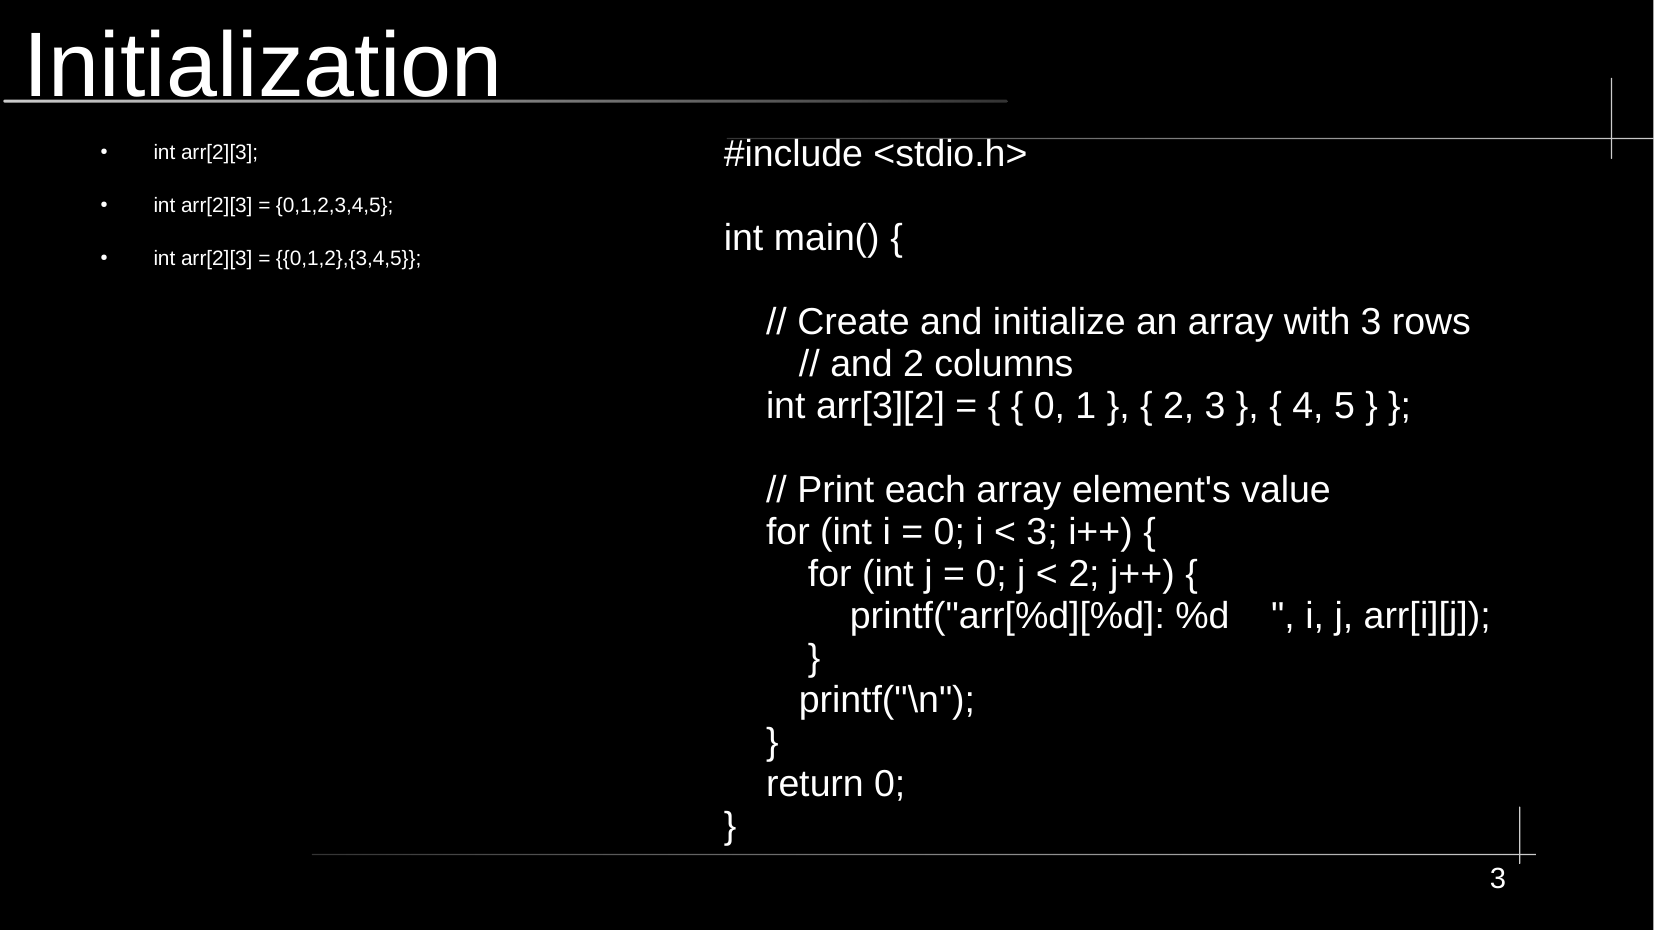

# Initialization
#include <stdio.h>
int main() {
 // Create and initialize an array with 3 rows
 	// and 2 columns
 int arr[3][2] = { { 0, 1 }, { 2, 3 }, { 4, 5 } };
 // Print each array element's value
 for (int i = 0; i < 3; i++) {
 for (int j = 0; j < 2; j++) {
 printf("arr[%d][%d]: %d ", i, j, arr[i][j]);
 }
 	printf("\n");
 }
 return 0;
}
int arr[2][3];
int arr[2][3] = {0,1,2,3,4,5};
int arr[2][3] = {{0,1,2},{3,4,5}};
3